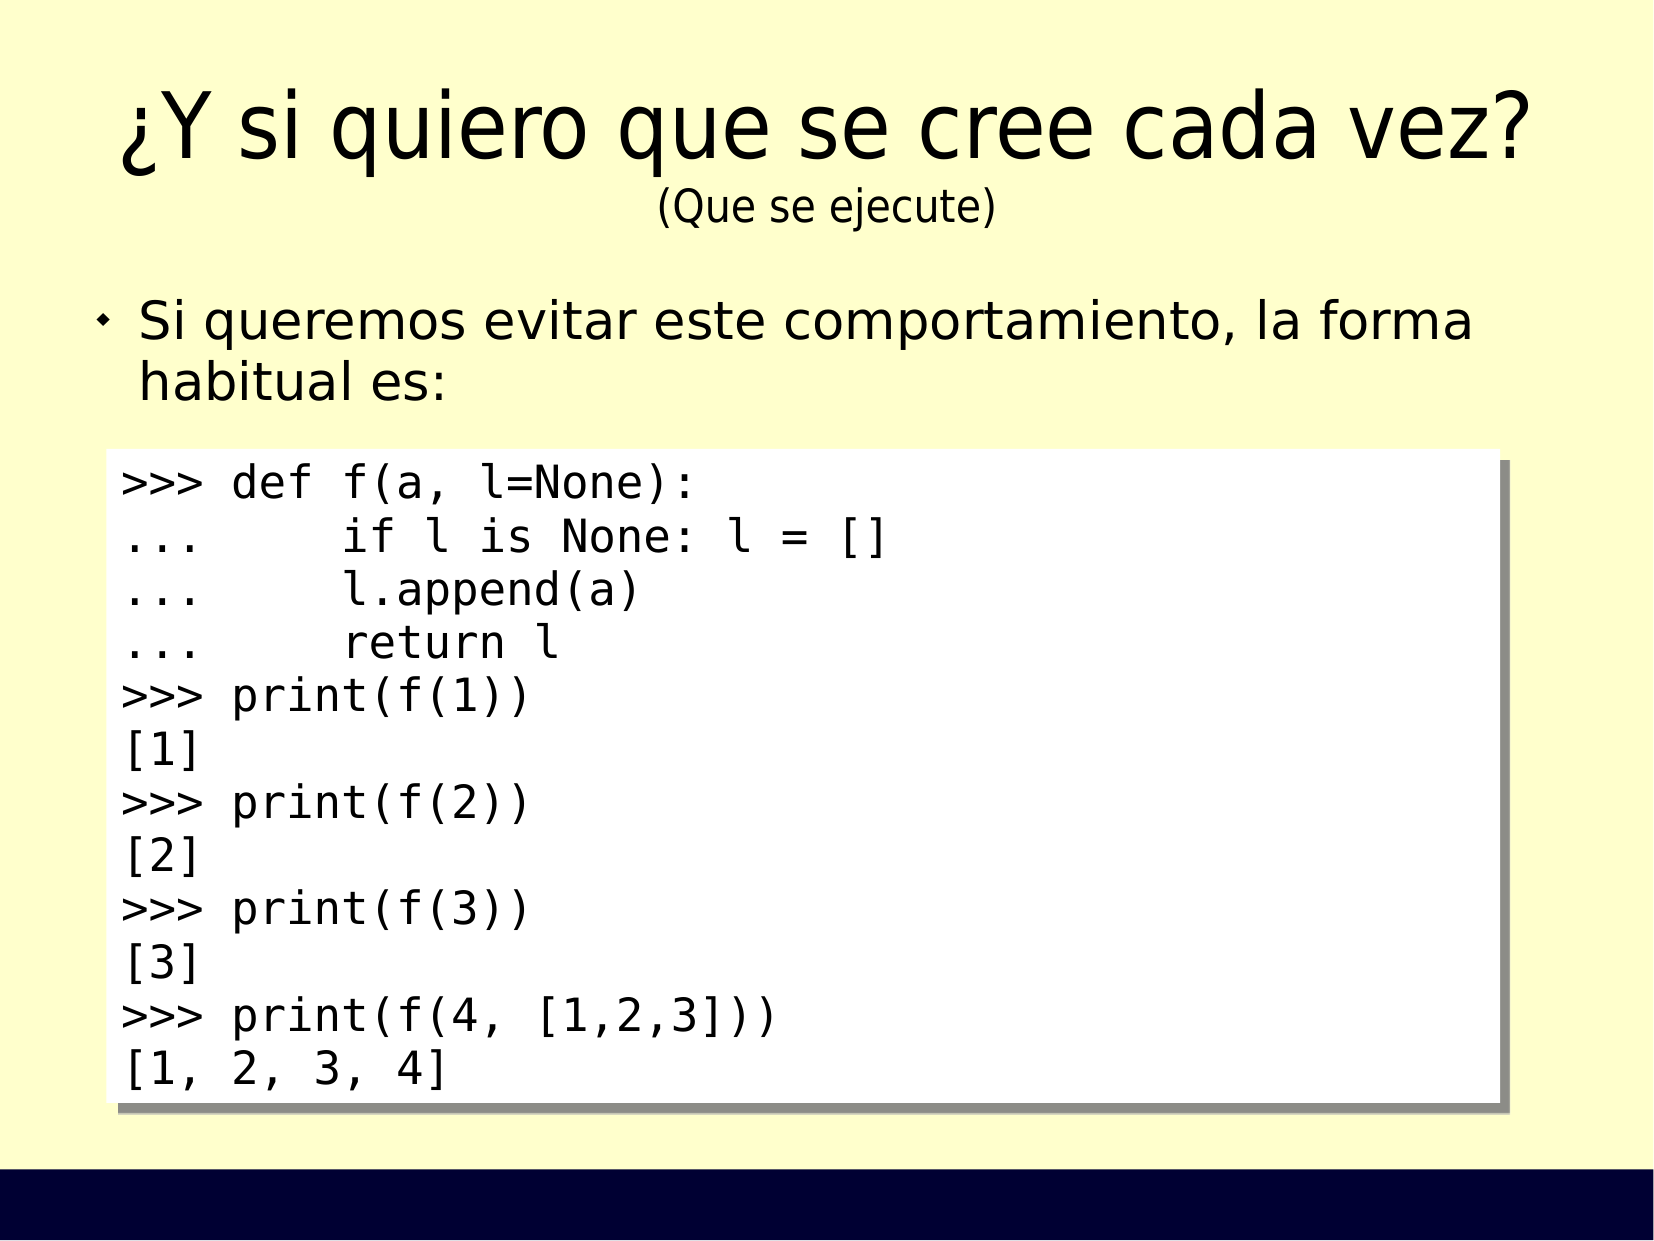

# ¿Y si quiero que se cree cada vez? (Que se ejecute)
Si queremos evitar este comportamiento, la forma habitual es:
>>> def f(a, l=None):
... if l is None: l = []
... l.append(a)
... return l
>>> print(f(1))
[1]
>>> print(f(2))
[2]
>>> print(f(3))
[3]
>>> print(f(4, [1,2,3]))
[1, 2, 3, 4]